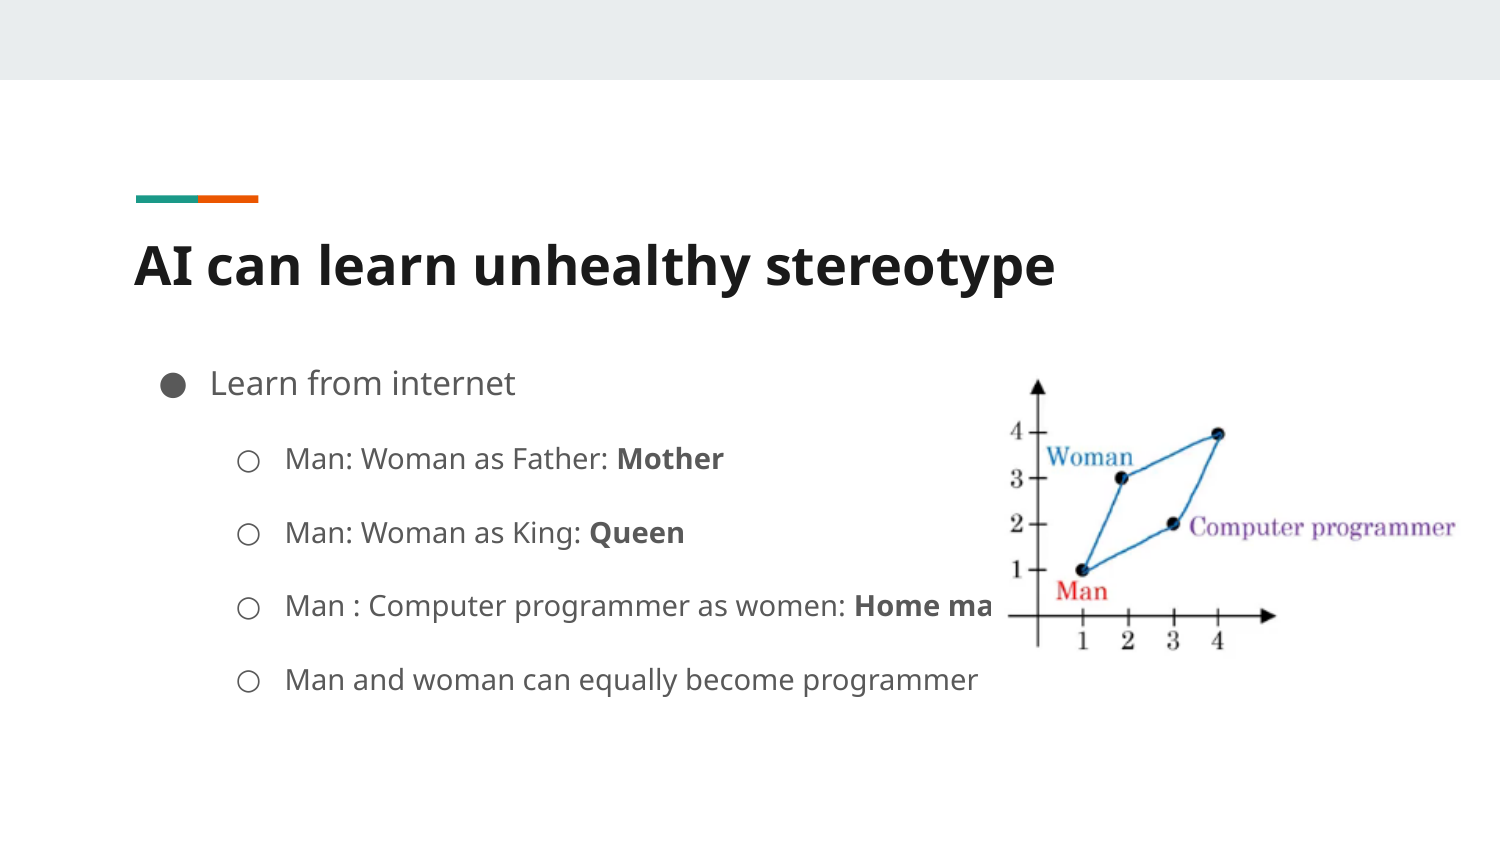

# AI can learn unhealthy stereotype
Learn from internet
Man: Woman as Father: Mother
Man: Woman as King: Queen
Man : Computer programmer as women: Home maker
Man and woman can equally become programmer